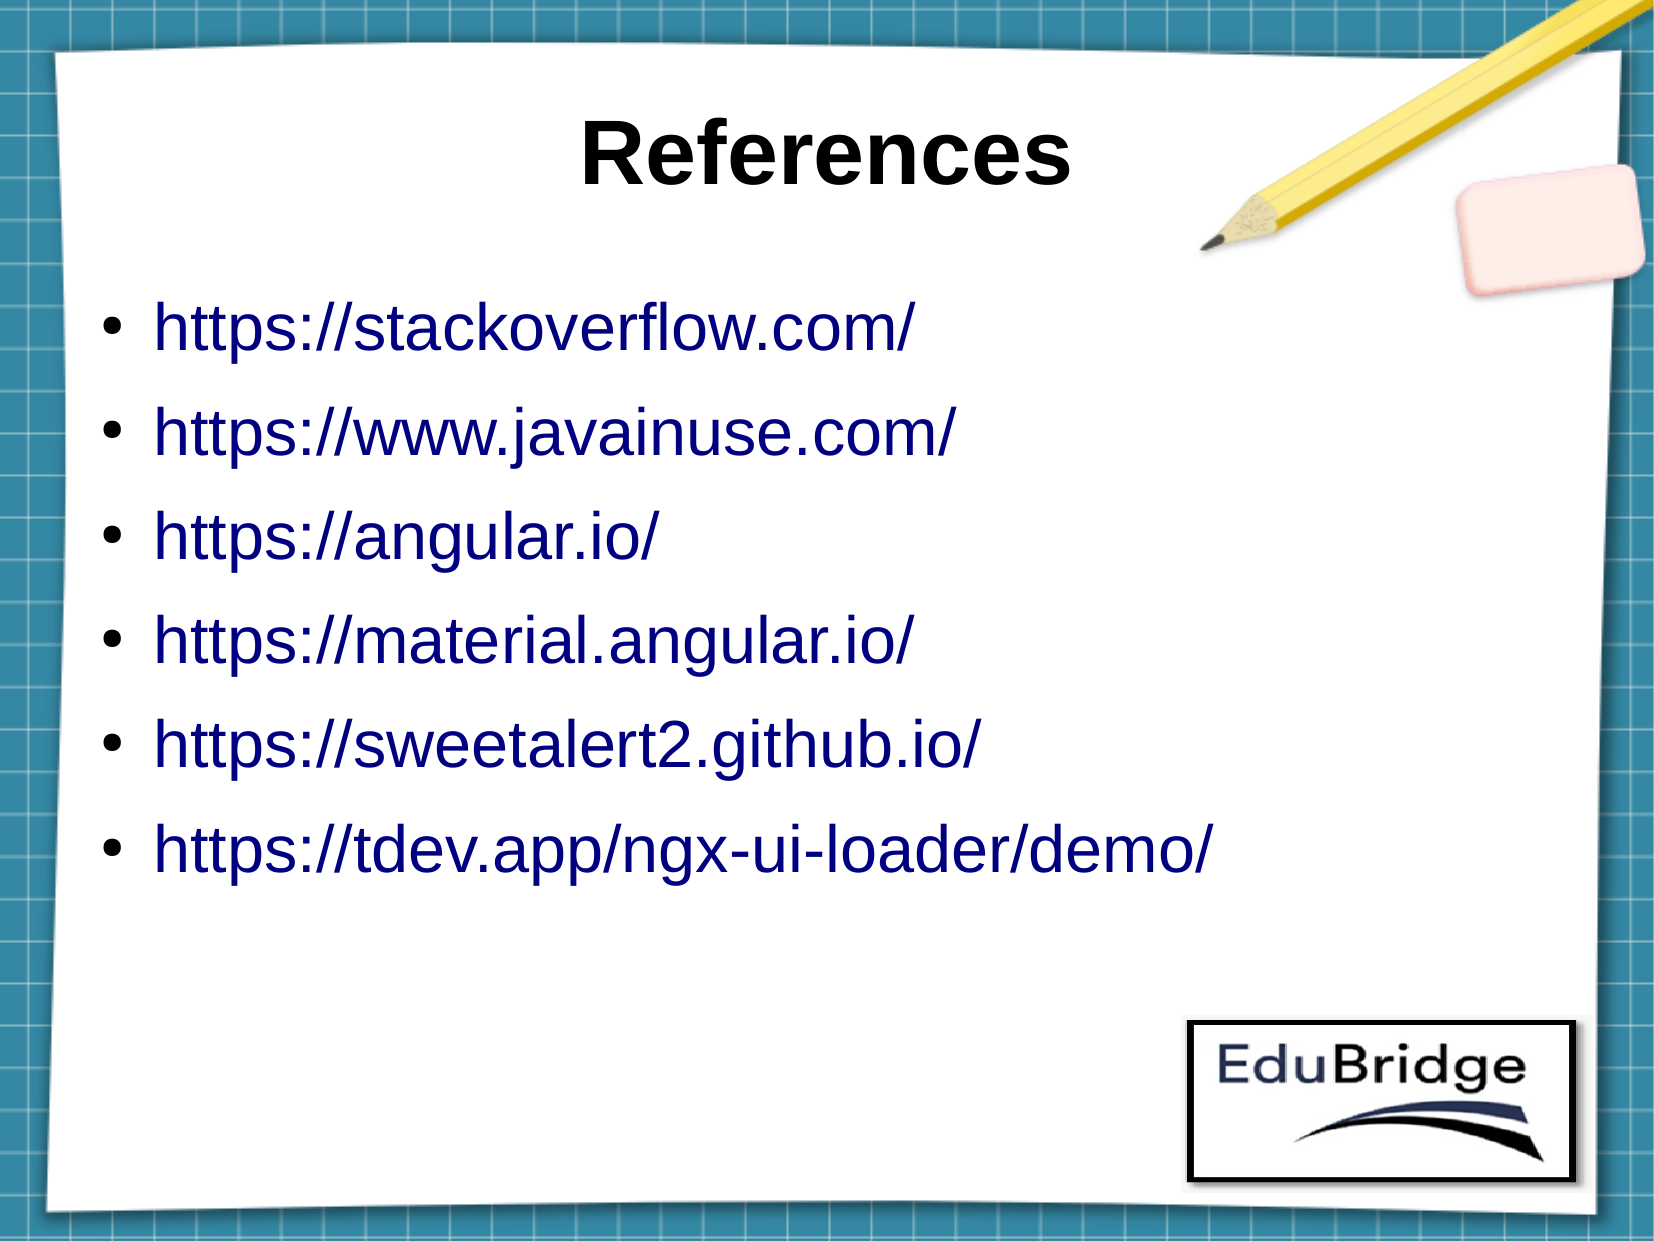

# References
https://stackoverflow.com/
https://www.javainuse.com/
https://angular.io/
https://material.angular.io/
https://sweetalert2.github.io/
https://tdev.app/ngx-ui-loader/demo/